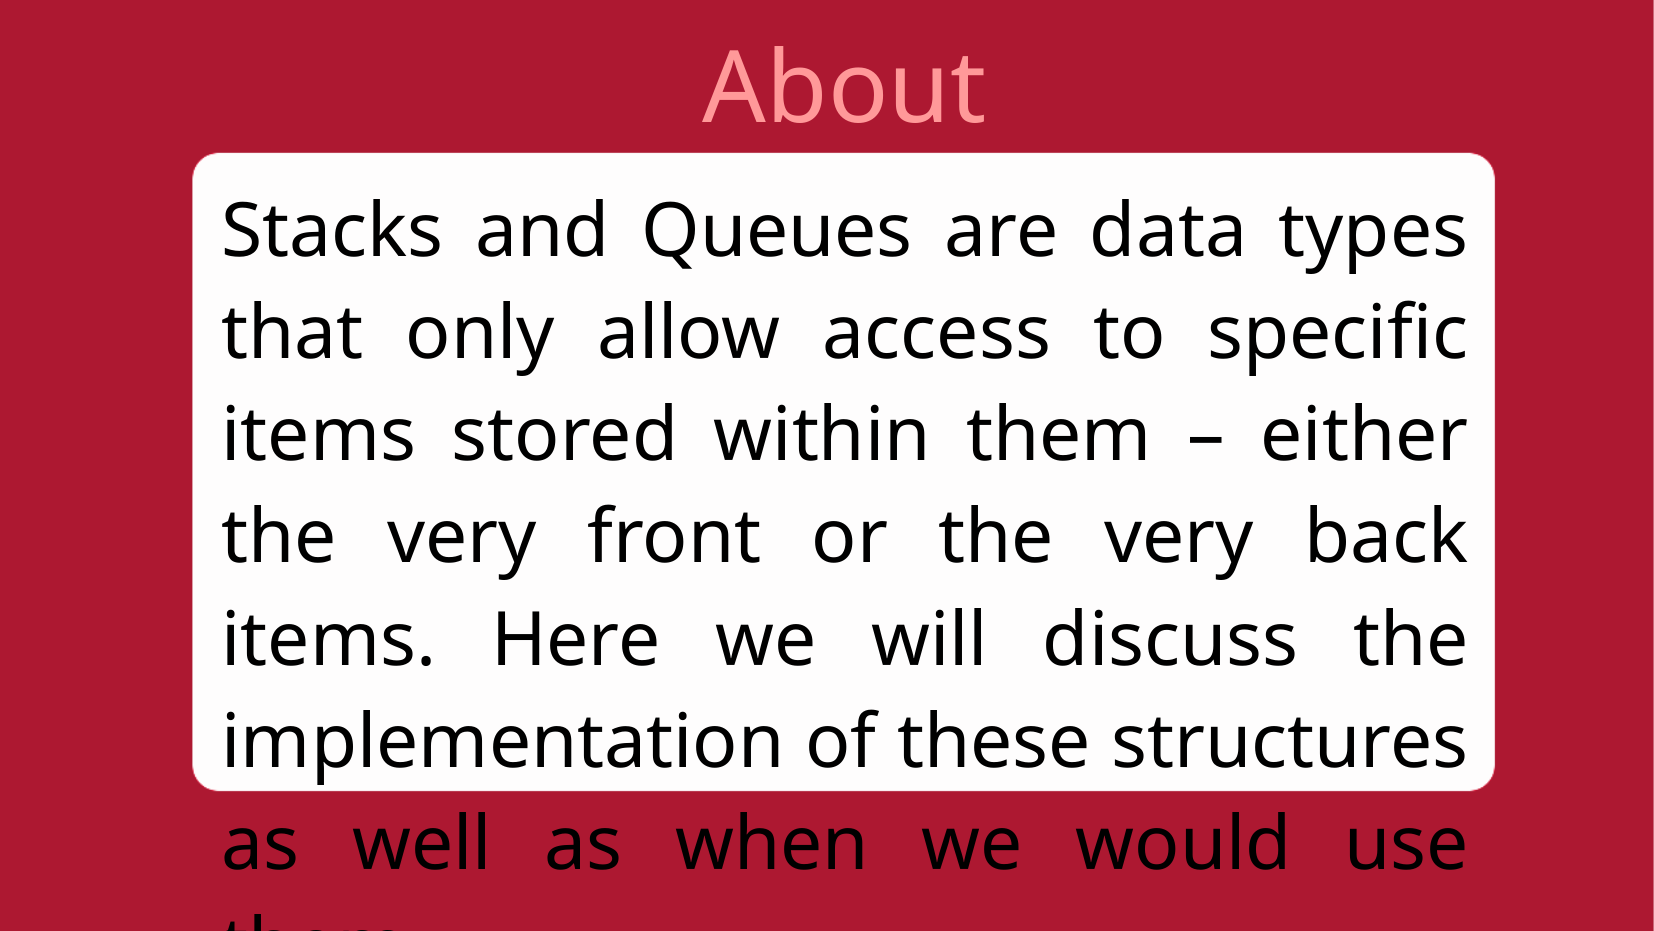

# About
Stacks and Queues are data types that only allow access to specific items stored within them – either the very front or the very back items. Here we will discuss the implementation of these structures as well as when we would use them.